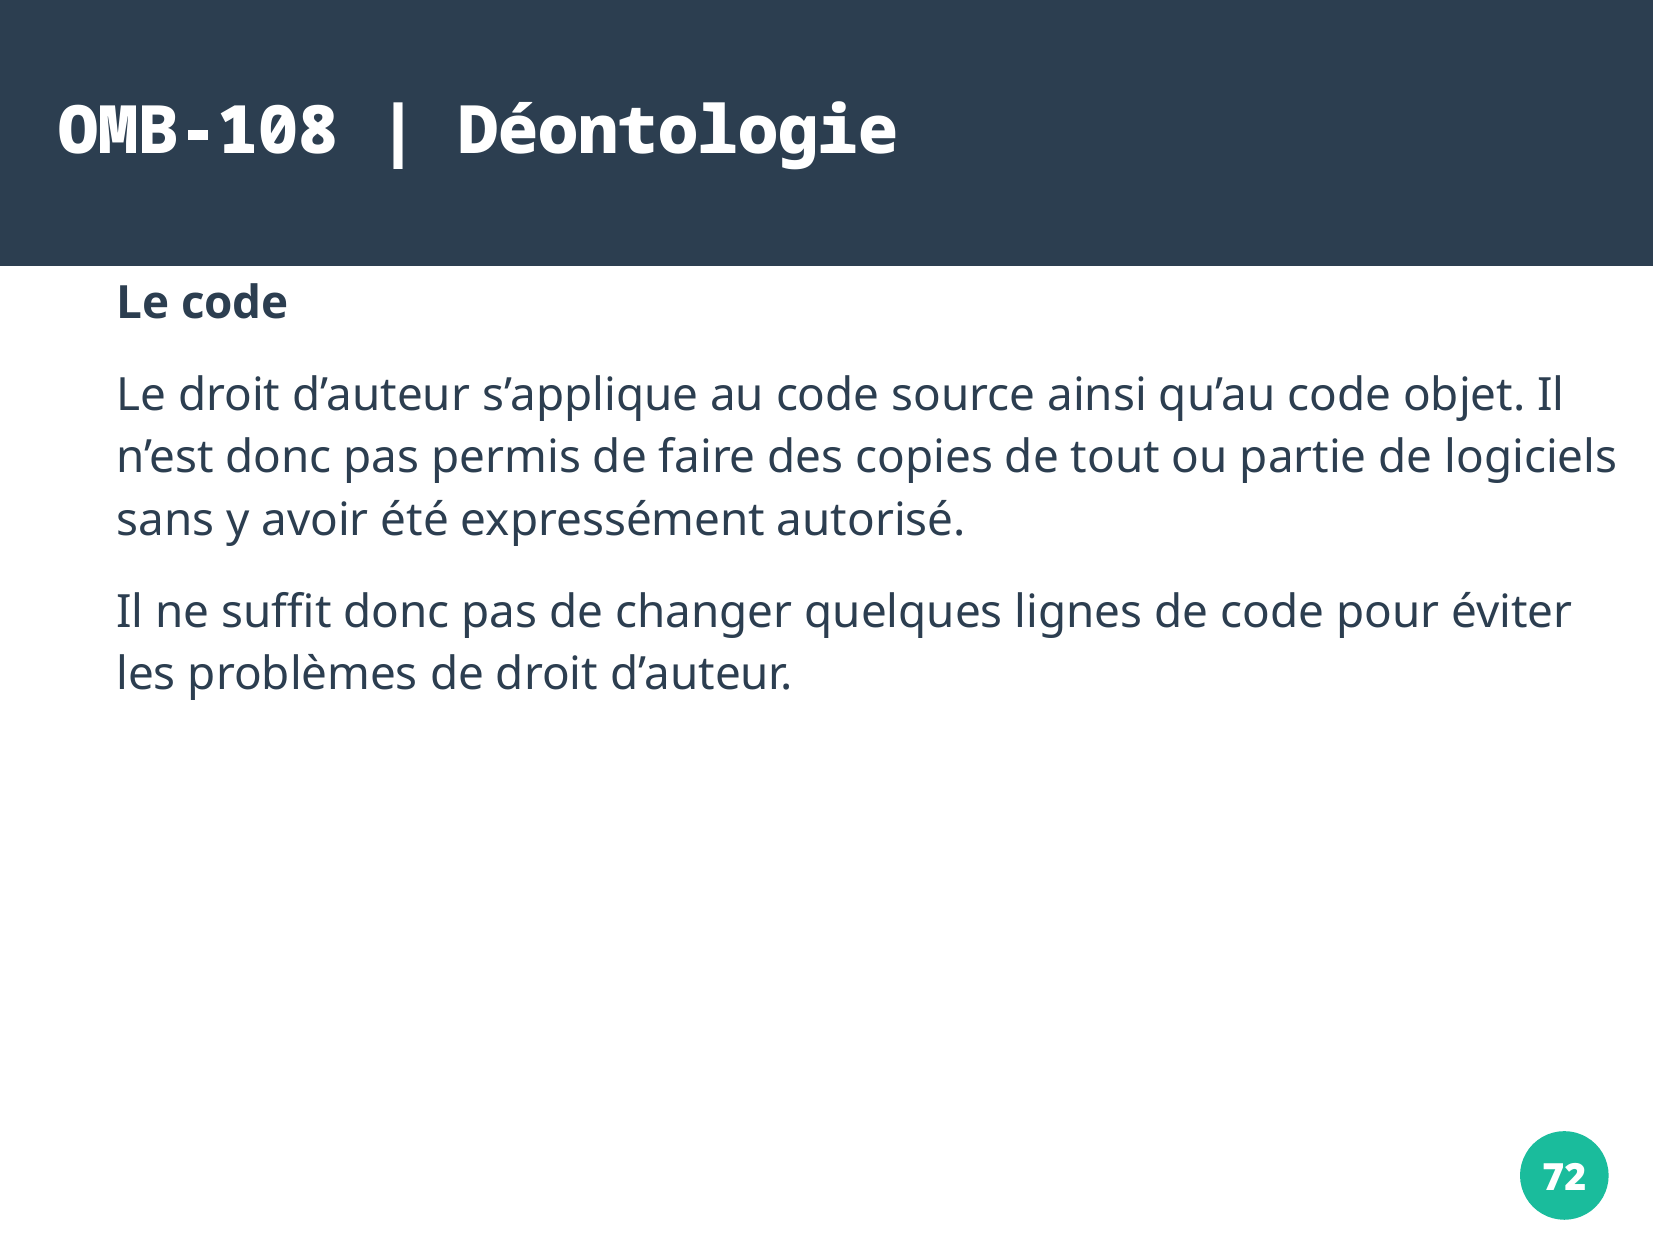

# OMB-108 | Déontologie
Le code
Le droit d’auteur s’applique au code source ainsi qu’au code objet. Il n’est donc pas permis de faire des copies de tout ou partie de logiciels sans y avoir été expressément autorisé.
Il ne suffit donc pas de changer quelques lignes de code pour éviter les problèmes de droit d’auteur.
72